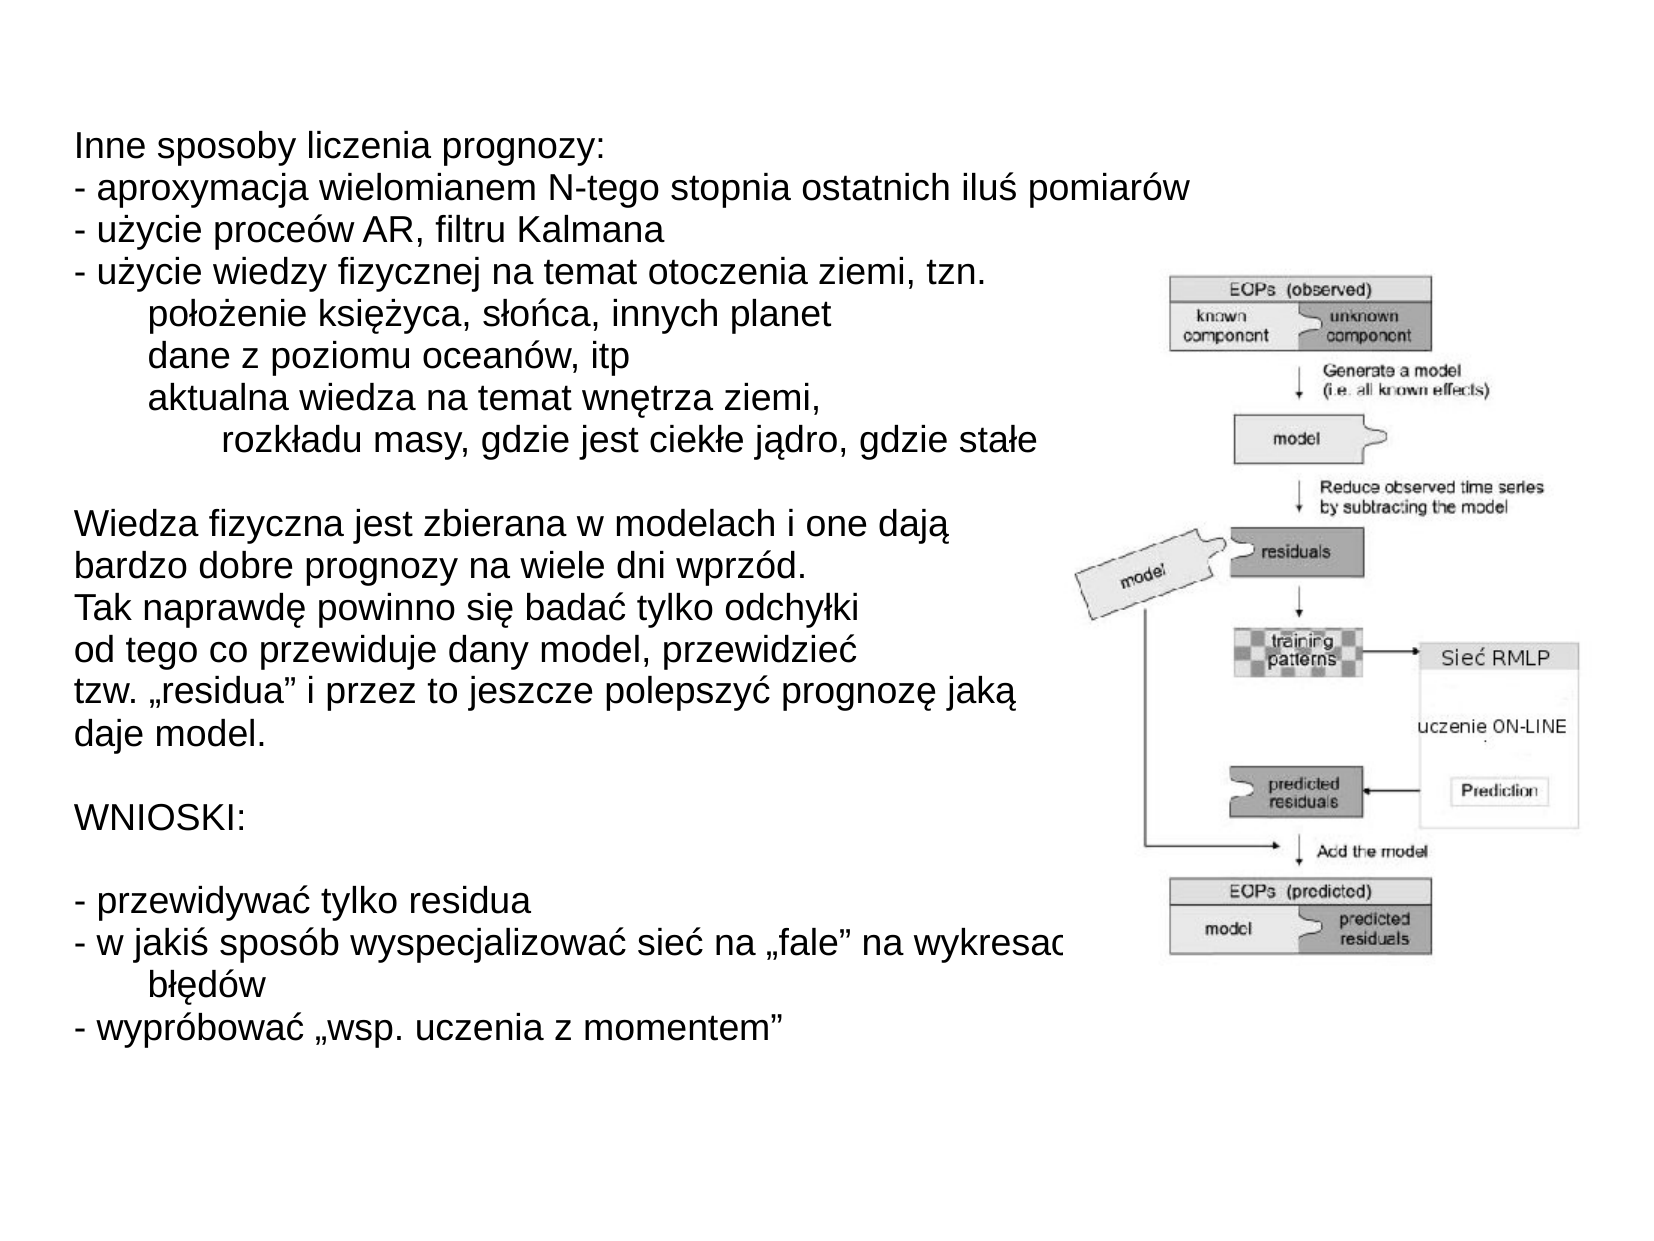

Inne sposoby liczenia prognozy:
- aproxymacja wielomianem N-tego stopnia ostatnich iluś pomiarów
- użycie proceów AR, filtru Kalmana
- użycie wiedzy fizycznej na temat otoczenia ziemi, tzn.
	położenie księżyca, słońca, innych planet
	dane z poziomu oceanów, itp
	aktualna wiedza na temat wnętrza ziemi,
		rozkładu masy, gdzie jest ciekłe jądro, gdzie stałe
Wiedza fizyczna jest zbierana w modelach i one dają
bardzo dobre prognozy na wiele dni wprzód.
Tak naprawdę powinno się badać tylko odchyłki
od tego co przewiduje dany model, przewidzieć
tzw. „residua” i przez to jeszcze polepszyć prognozę jaką
daje model.
WNIOSKI:
- przewidywać tylko residua
- w jakiś sposób wyspecjalizować sieć na „fale” na wykresach
	błędów
- wypróbować „wsp. uczenia z momentem”